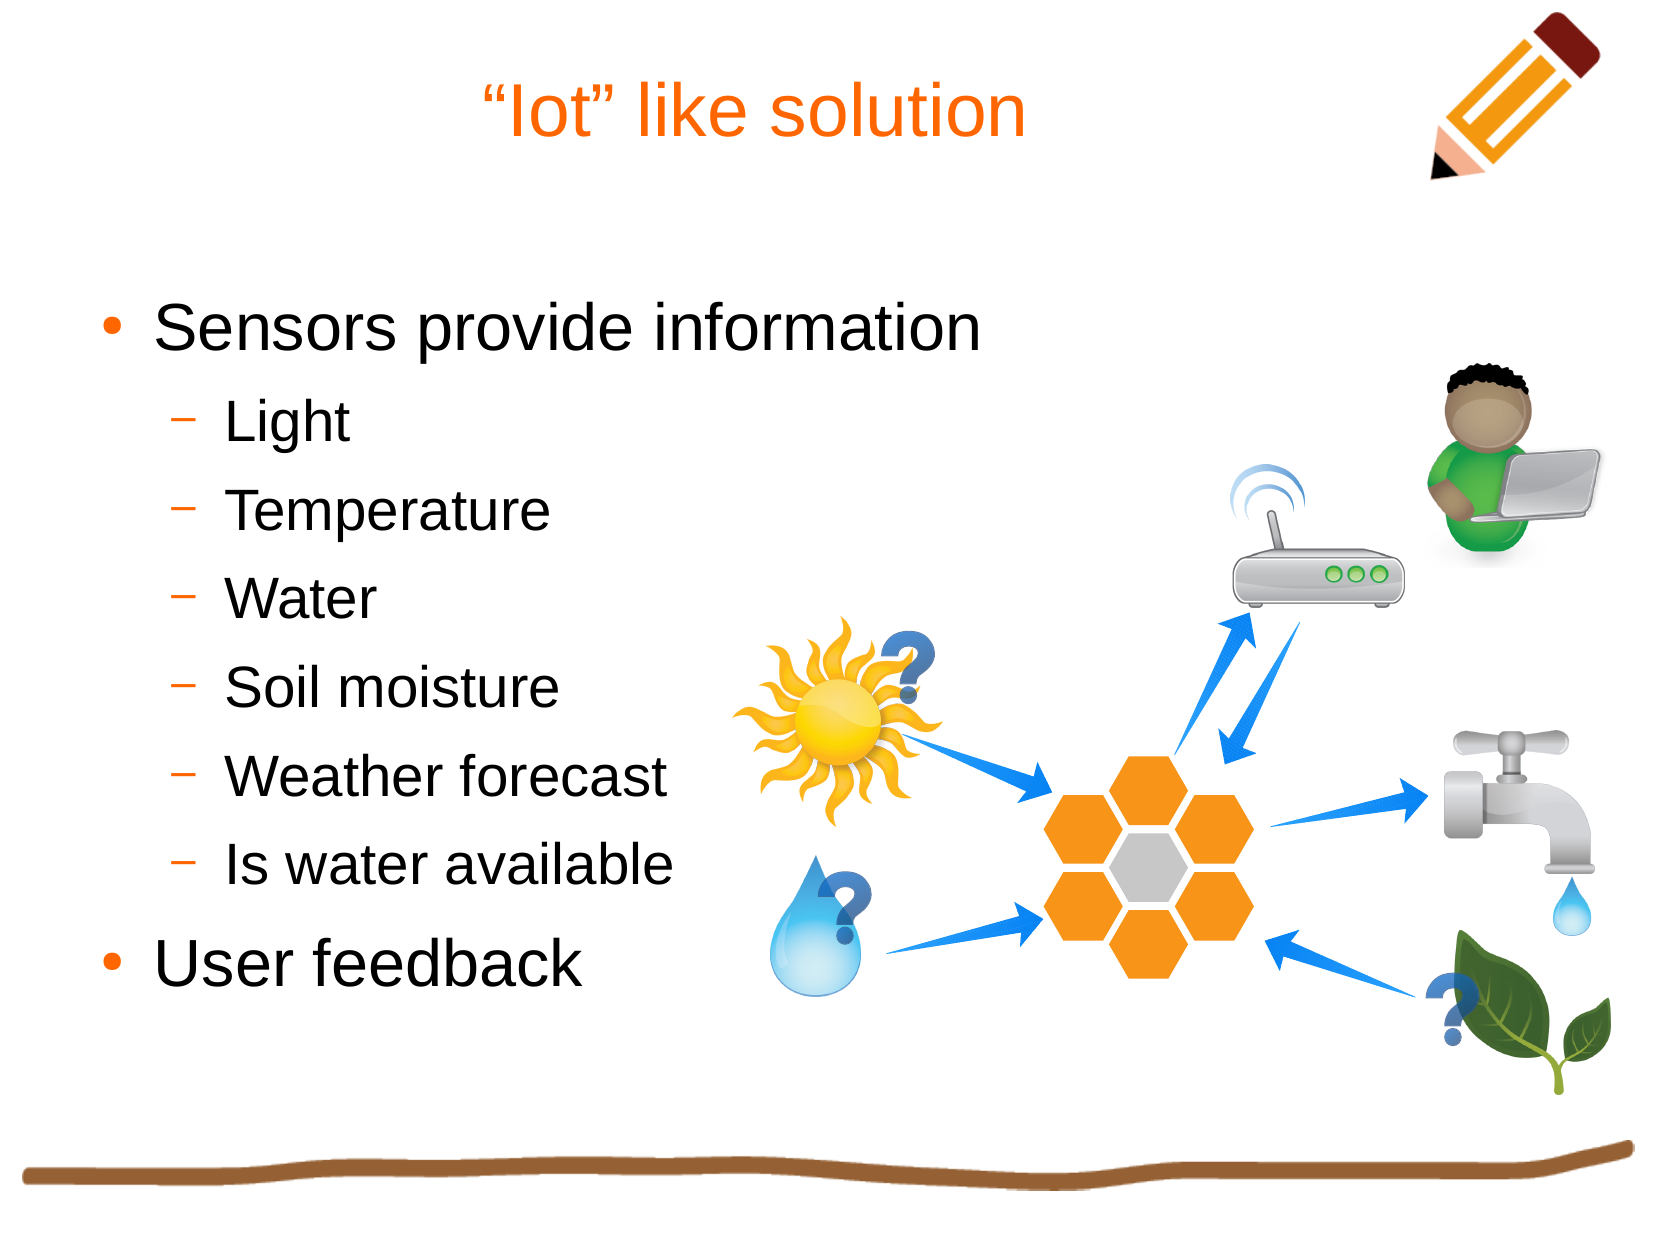

# “Iot” like solution
Sensors provide information
Light
Temperature
Water
Soil moisture
Weather forecast
Is water available
User feedback